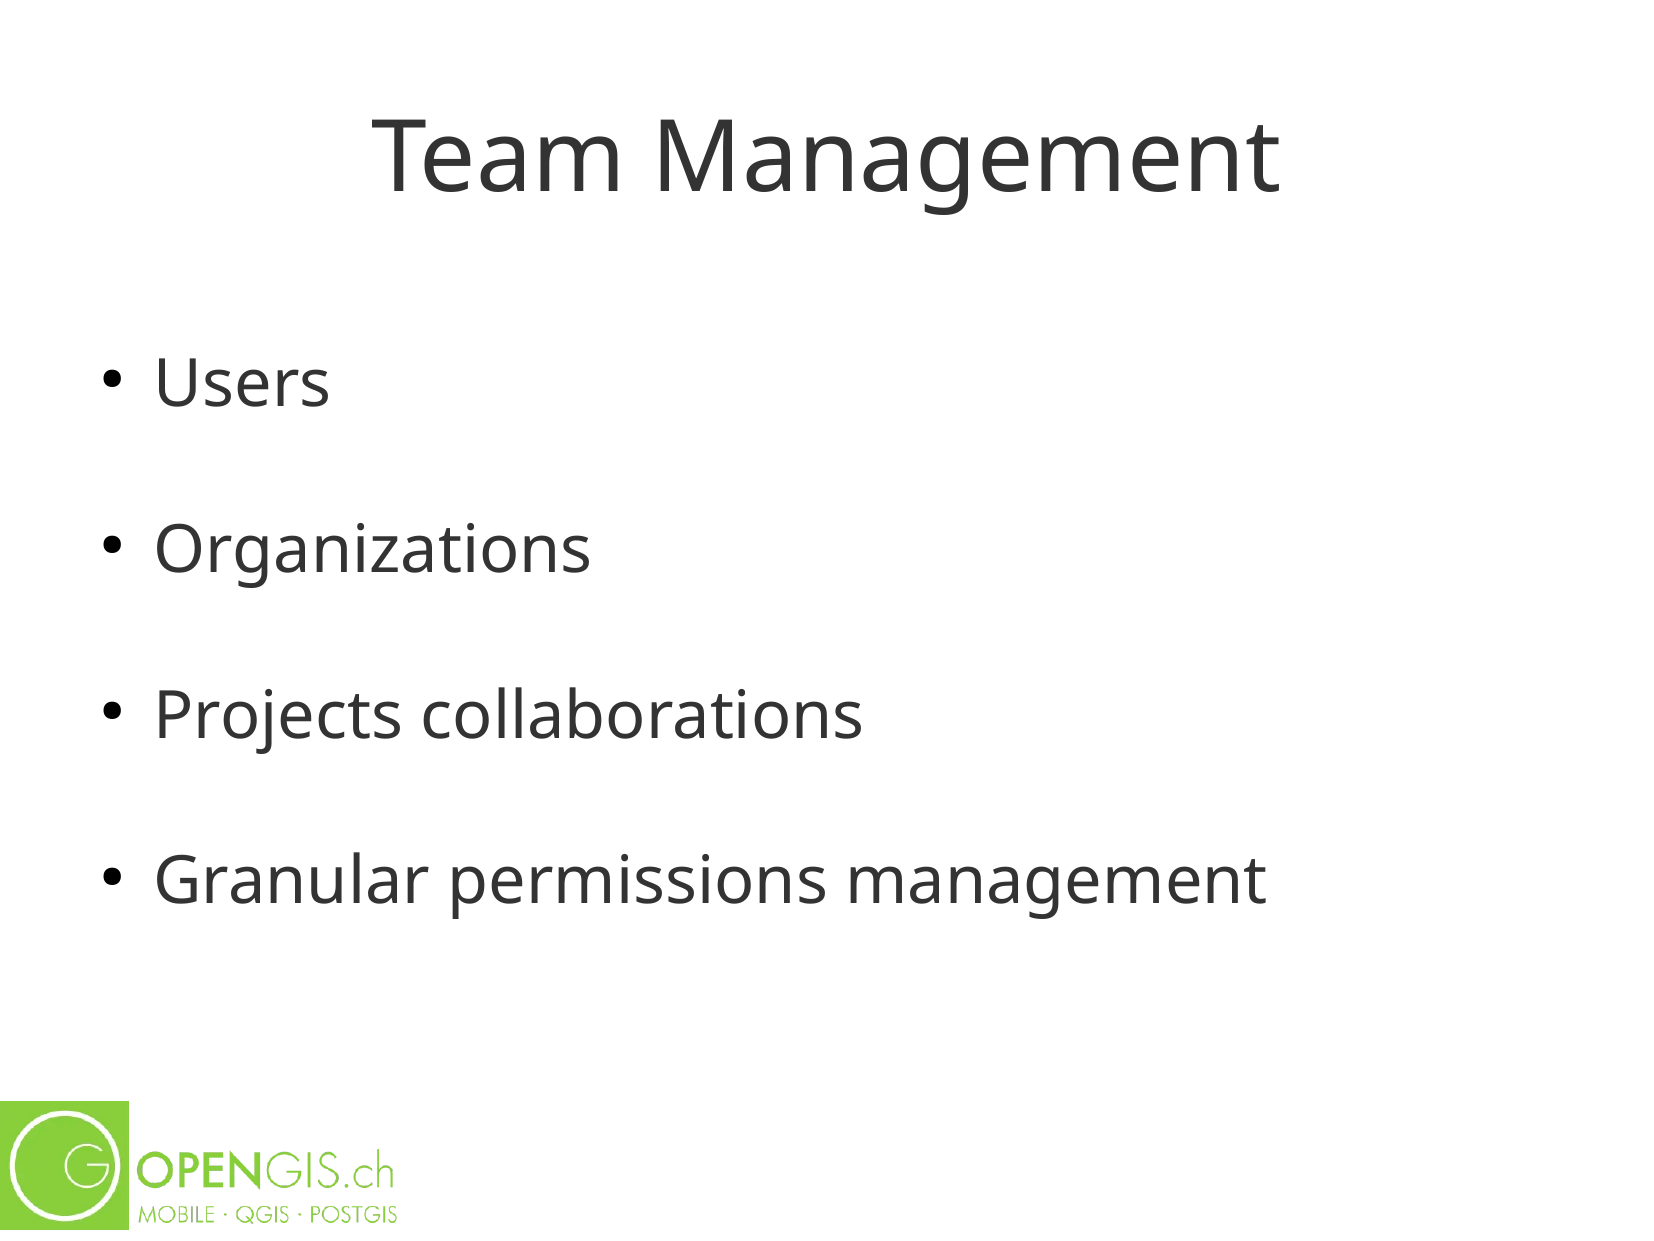

# Team Management
Users
Organizations
Projects collaborations
Granular permissions management